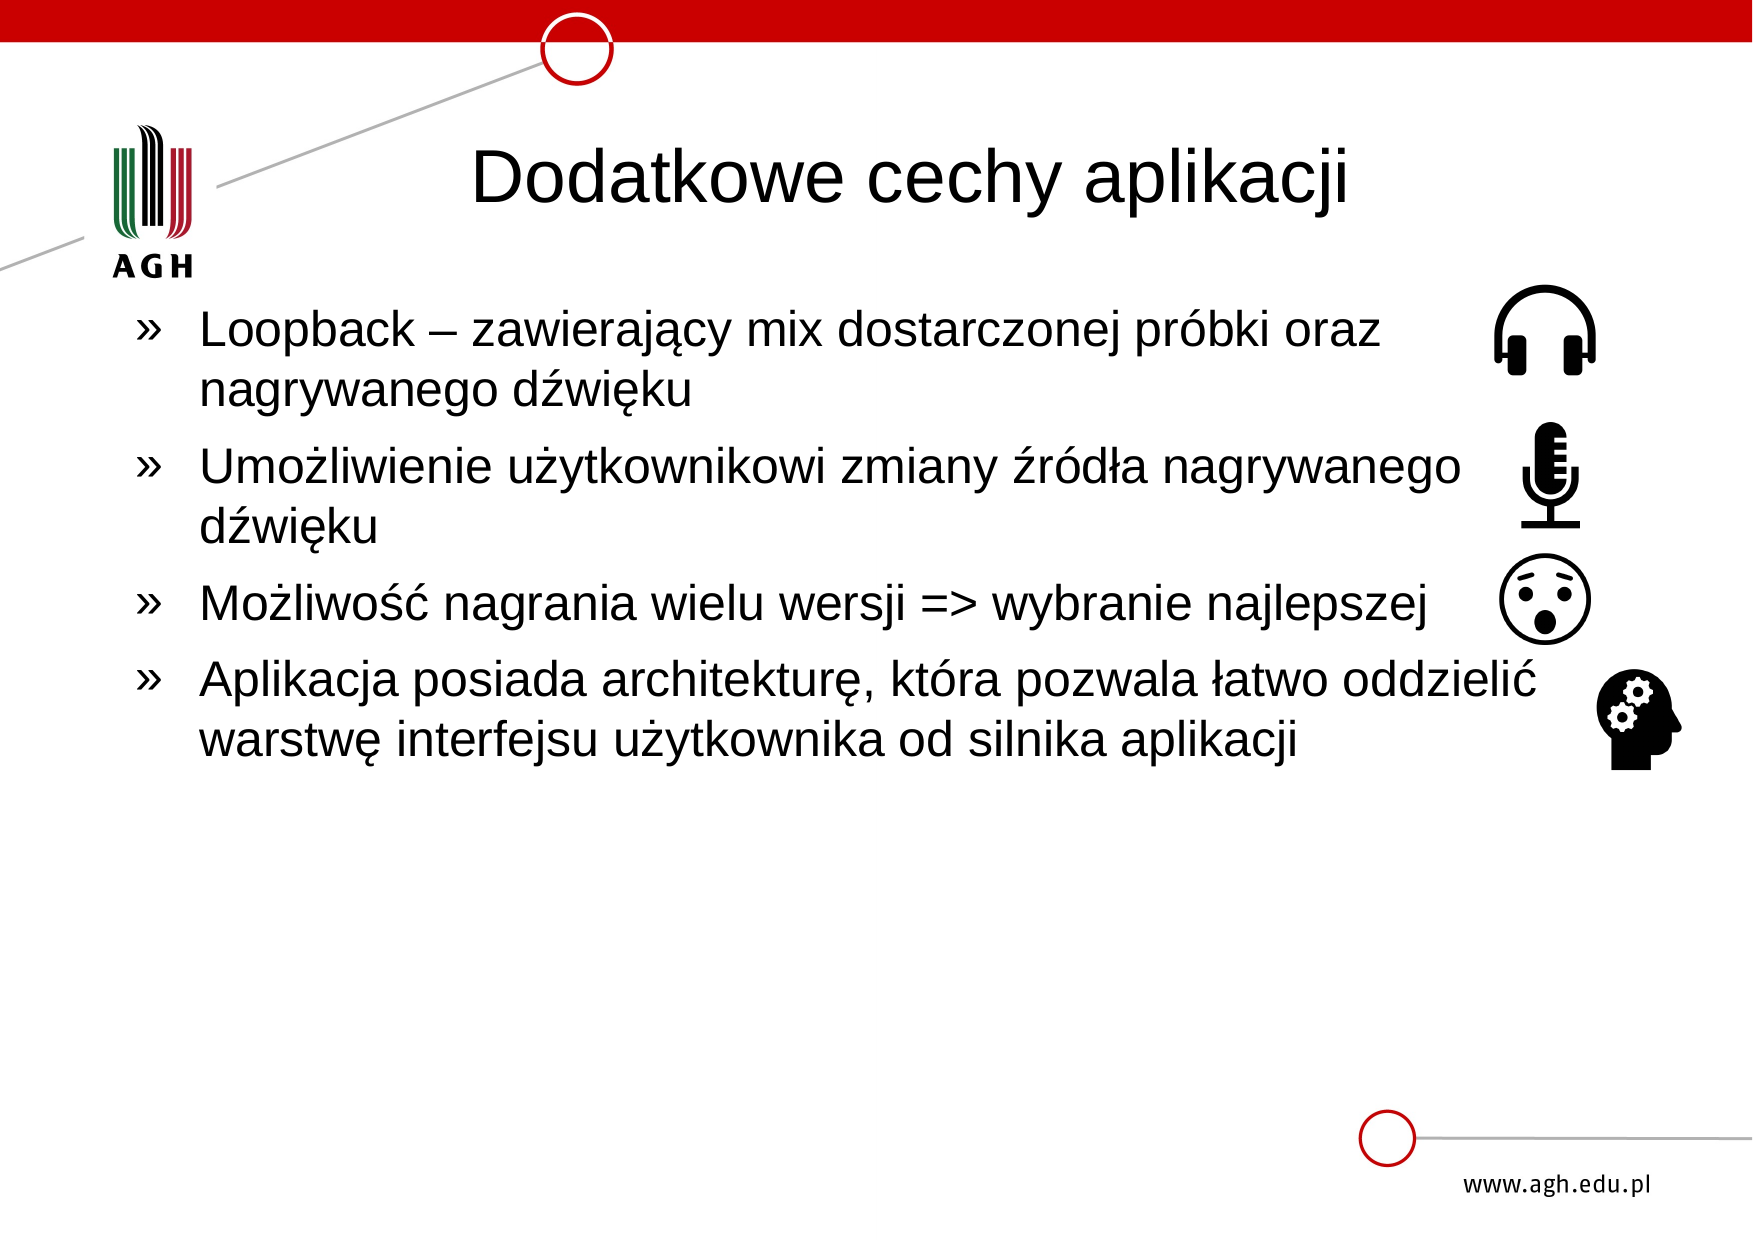

# Dodatkowe cechy aplikacji
Loopback – zawierający mix dostarczonej próbki oraz nagrywanego dźwięku
Umożliwienie użytkownikowi zmiany źródła nagrywanego dźwięku
Możliwość nagrania wielu wersji => wybranie najlepszej
Aplikacja posiada architekturę, która pozwala łatwo oddzielić warstwę interfejsu użytkownika od silnika aplikacji